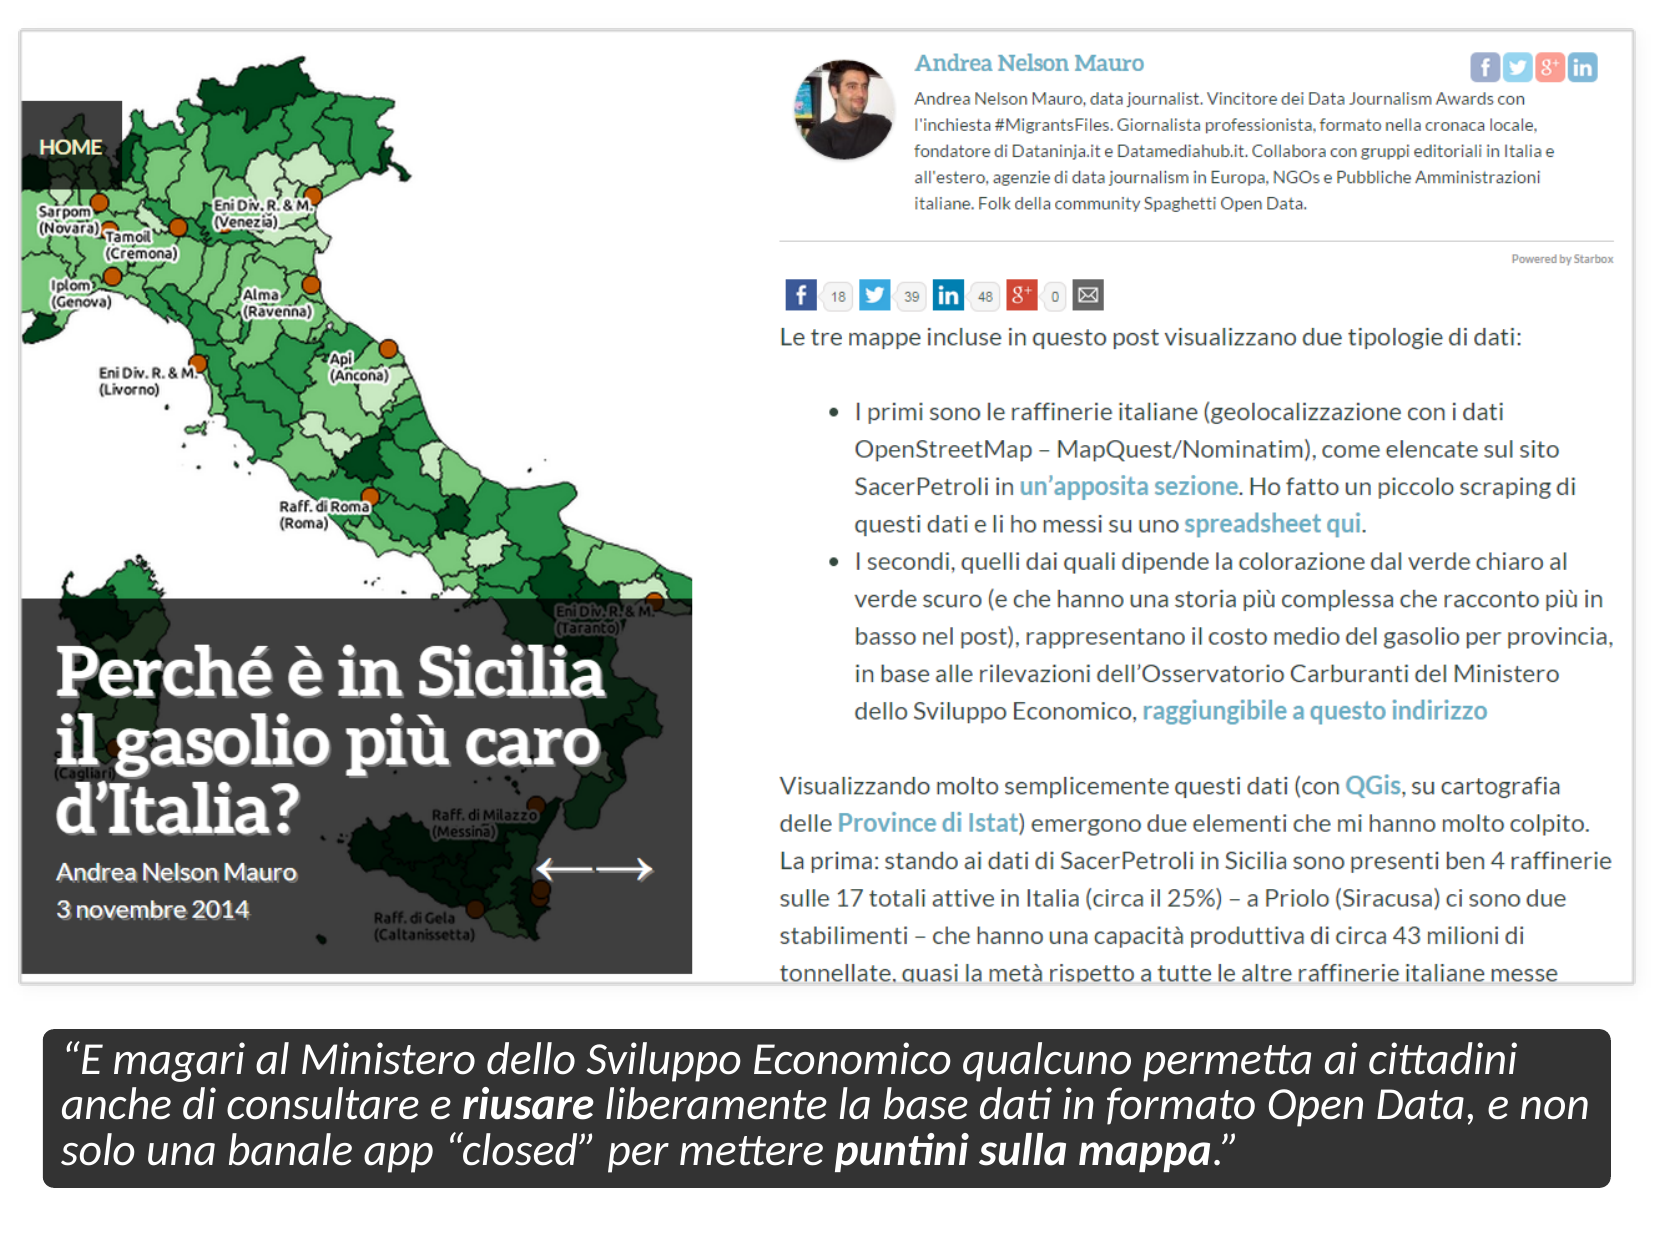

“E magari al Ministero dello Sviluppo Economico qualcuno permetta ai cittadini anche di consultare e riusare liberamente la base dati in formato Open Data, e non solo una banale app “closed” per mettere puntini sulla mappa.”